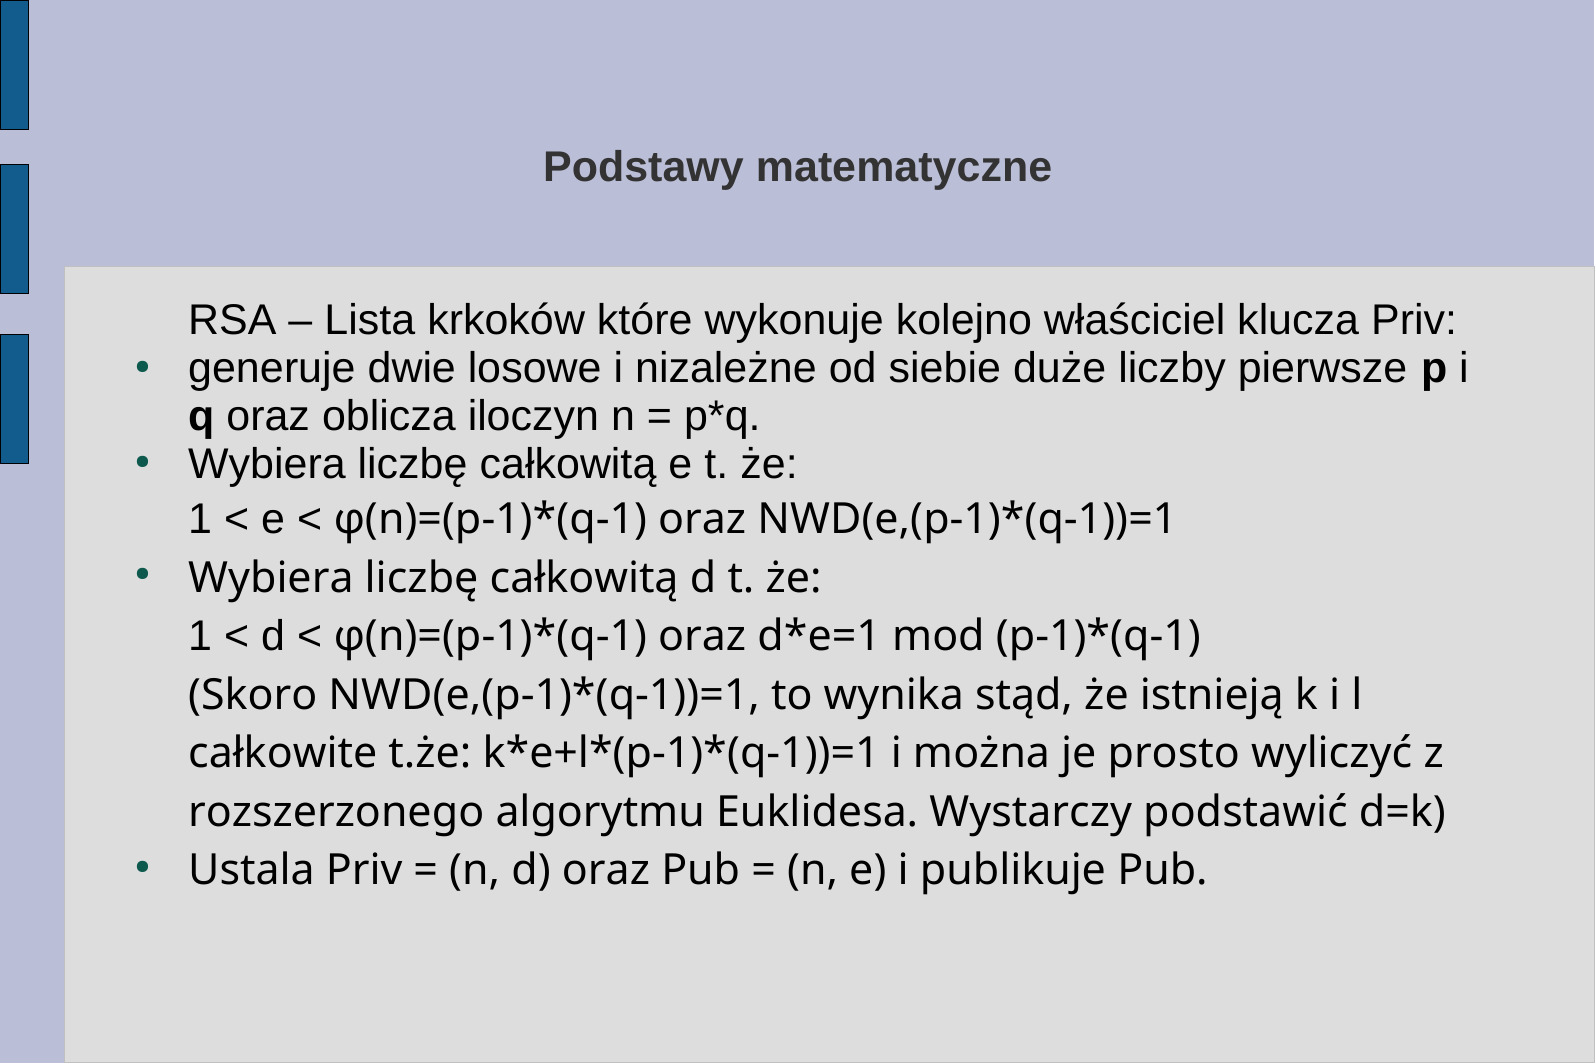

# Podstawy matematyczne
RSA – Lista krkoków które wykonuje kolejno właściciel klucza Priv:
generuje dwie losowe i nizależne od siebie duże liczby pierwsze p i q oraz oblicza iloczyn n = p*q.
Wybiera liczbę całkowitą e t. że:
1 < e < φ(n)=(p-1)*(q-1) oraz NWD(e,(p-1)*(q-1))=1
Wybiera liczbę całkowitą d t. że:
1 < d < φ(n)=(p-1)*(q-1) oraz d*e=1 mod (p-1)*(q-1)
(Skoro NWD(e,(p-1)*(q-1))=1, to wynika stąd, że istnieją k i l całkowite t.że: k*e+l*(p-1)*(q-1))=1 i można je prosto wyliczyć z rozszerzonego algorytmu Euklidesa. Wystarczy podstawić d=k)
Ustala Priv = (n, d) oraz Pub = (n, e) i publikuje Pub.